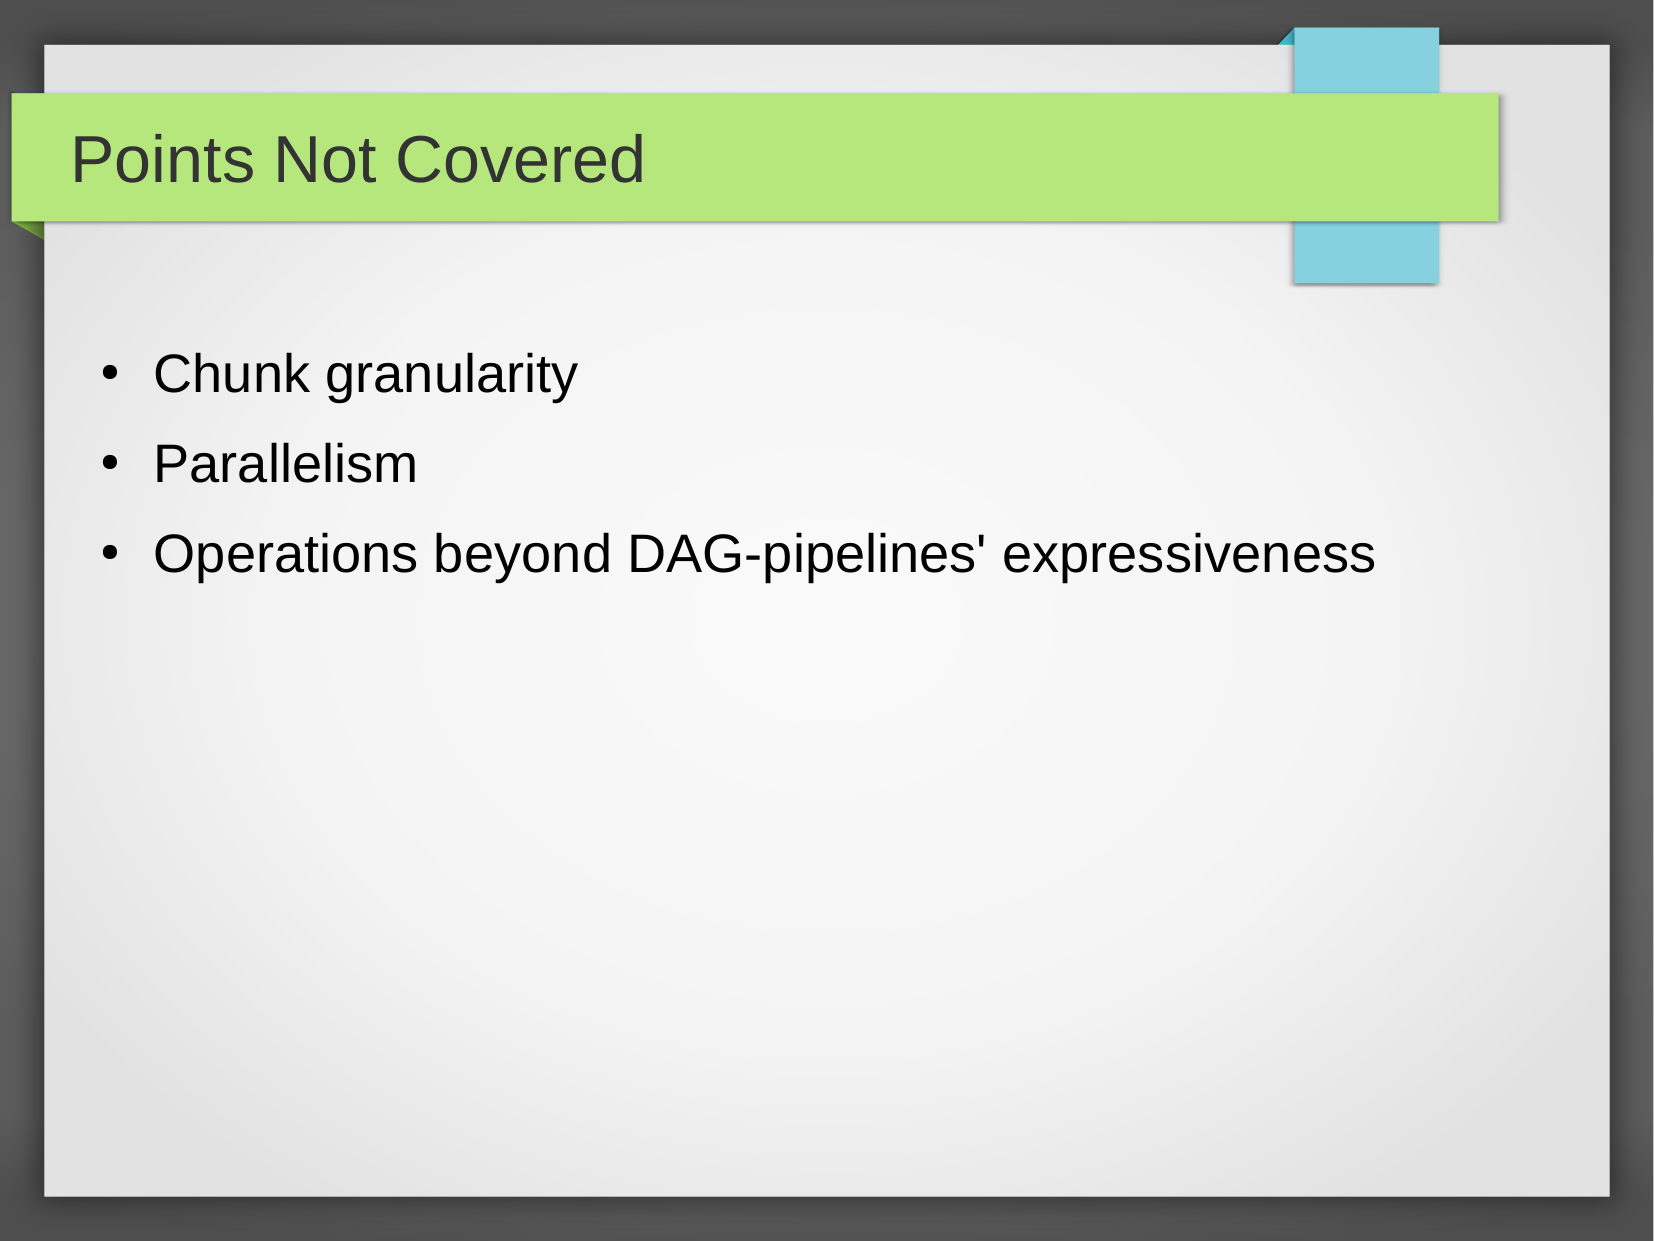

# Points Not Covered
Chunk granularity
Parallelism
Operations beyond DAG-pipelines' expressiveness